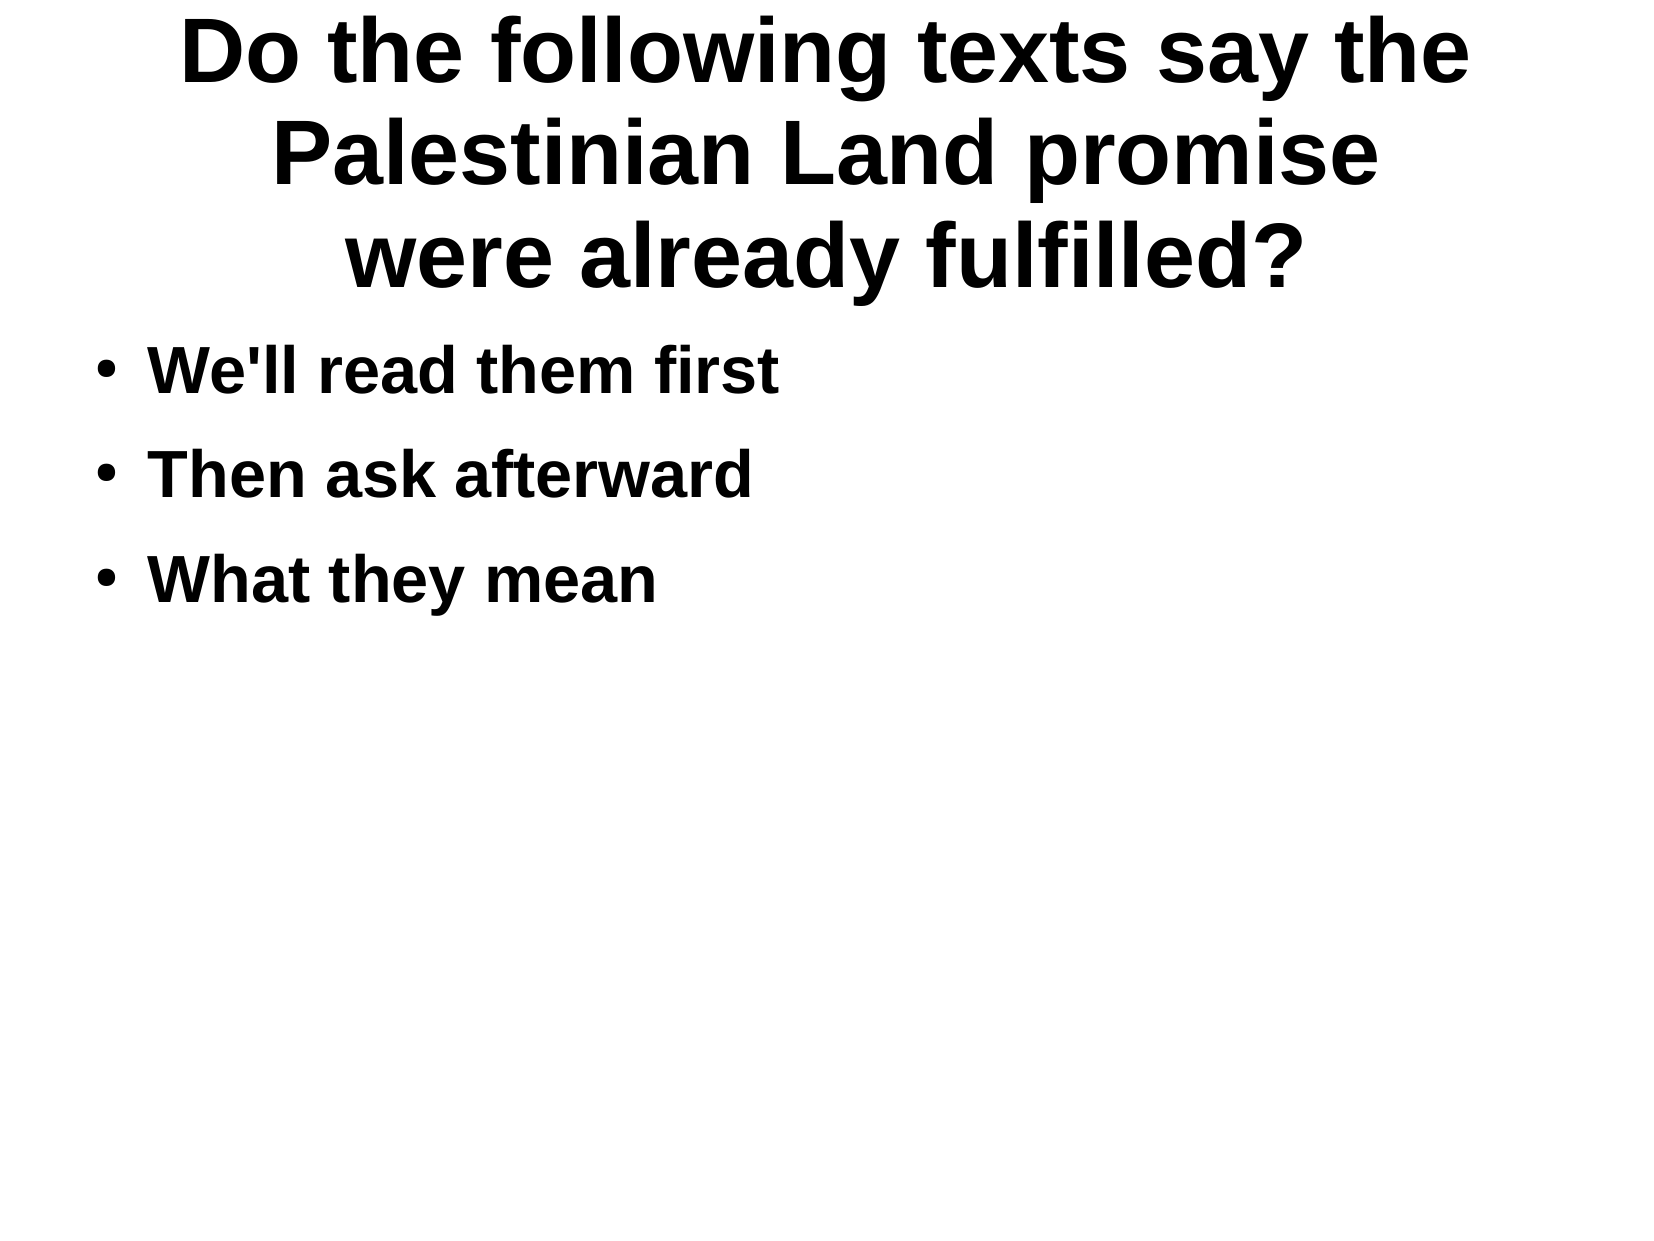

# Do the following texts say the Palestinian Land promise were already fulfilled?
We'll read them first
Then ask afterward
What they mean